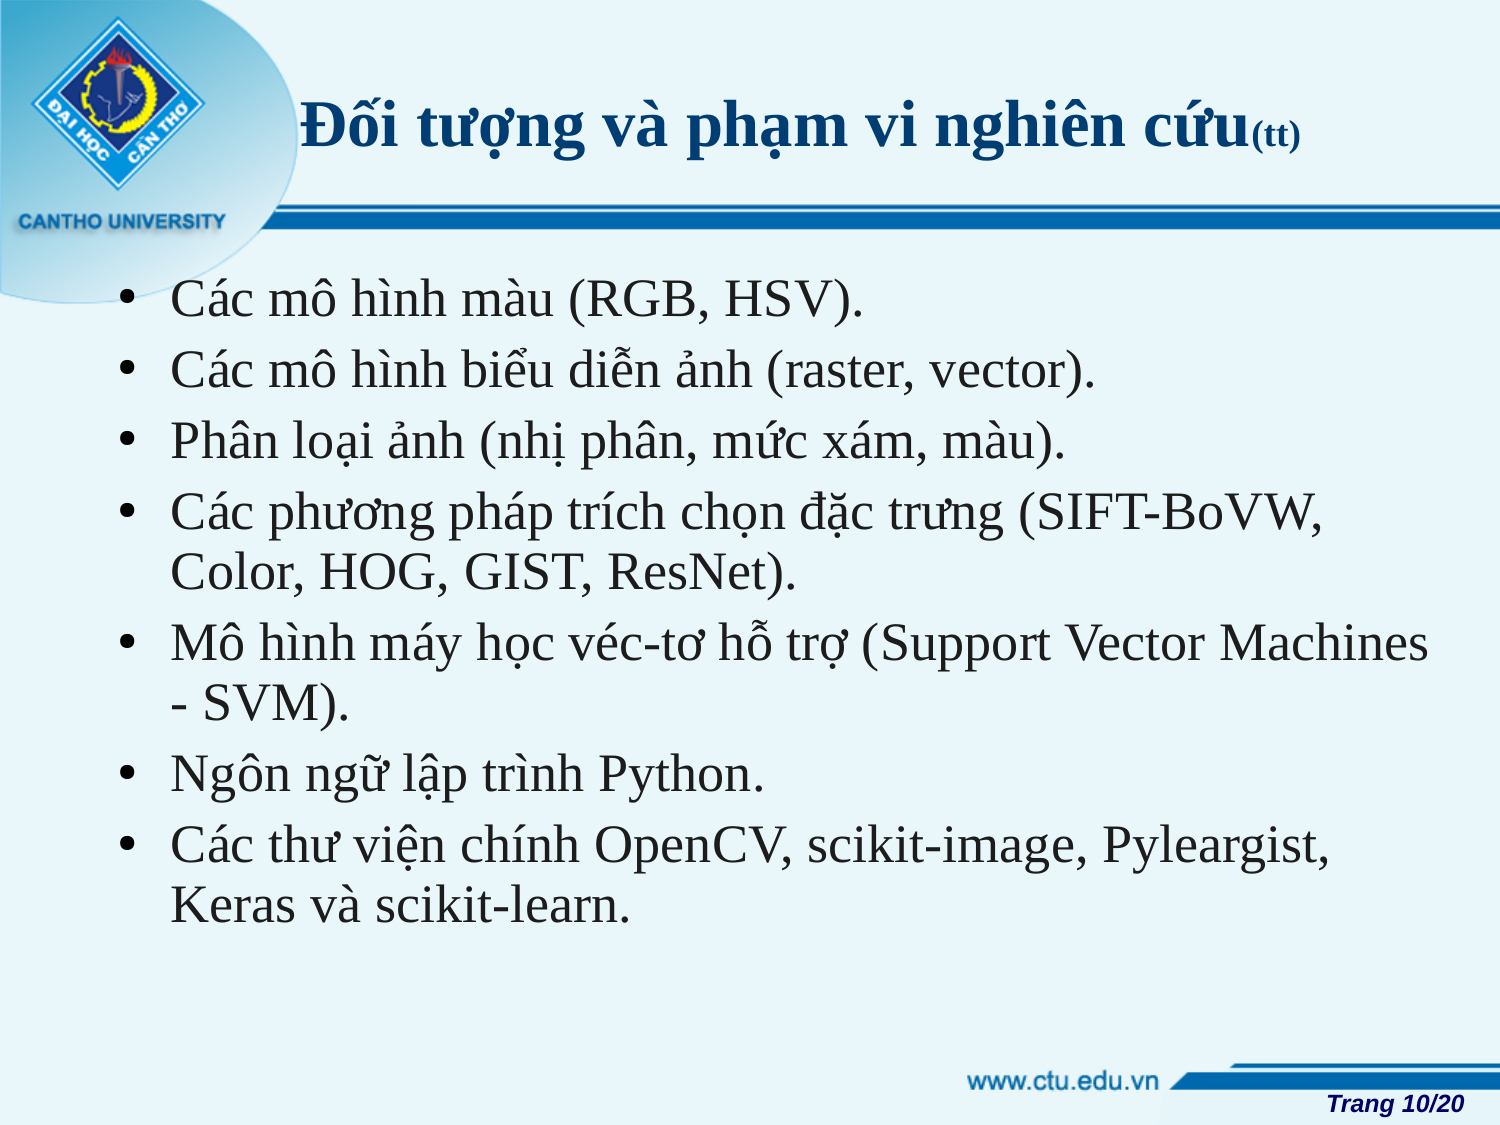

# Đối tượng và phạm vi nghiên cứu(tt)
Các mô hình màu (RGB, HSV).
Các mô hình biểu diễn ảnh (raster, vector).
Phân loại ảnh (nhị phân, mức xám, màu).
Các phương pháp trích chọn đặc trưng (SIFT-BoVW, Color, HOG, GIST, ResNet).
Mô hình máy học véc-tơ hỗ trợ (Support Vector Machines - SVM).
Ngôn ngữ lập trình Python.
Các thư viện chính OpenCV, scikit-image, Pyleargist, Keras và scikit-learn.
Trang 10/20